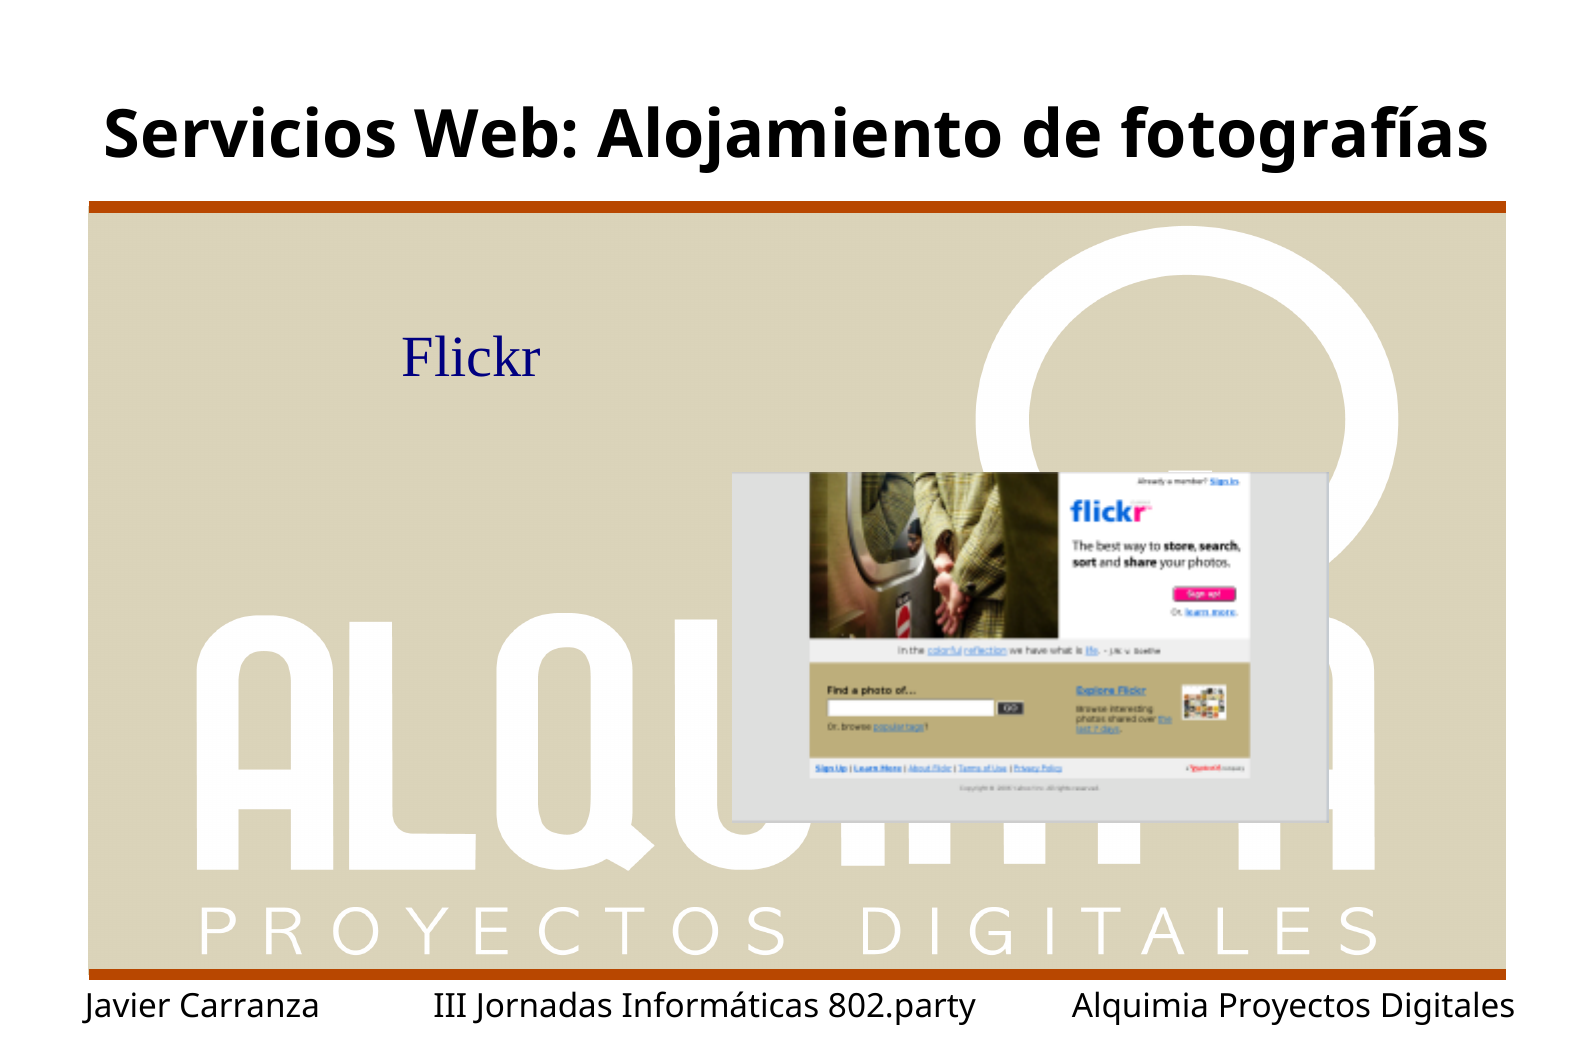

# Servicios Web: Alojamiento de fotografías
Flickr
 Javier Carranza III Jornadas Informáticas 802.party Alquimia Proyectos Digitales